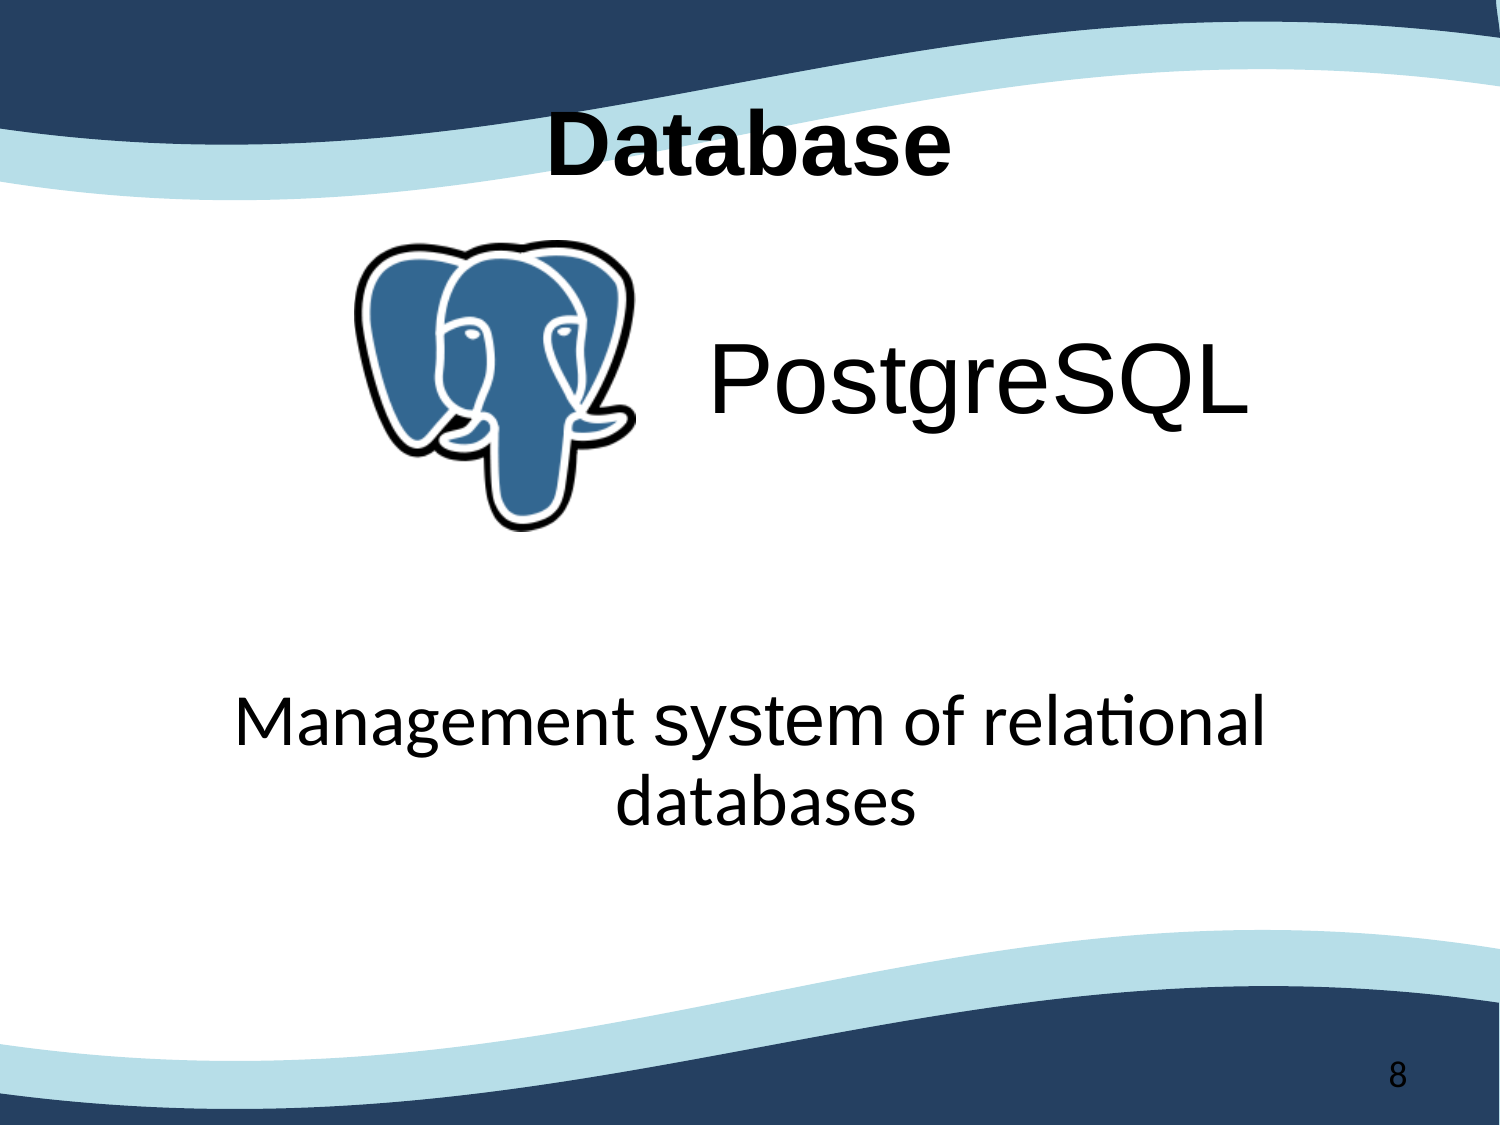

# Database
PostgreSQL
Management system of relational databases
8